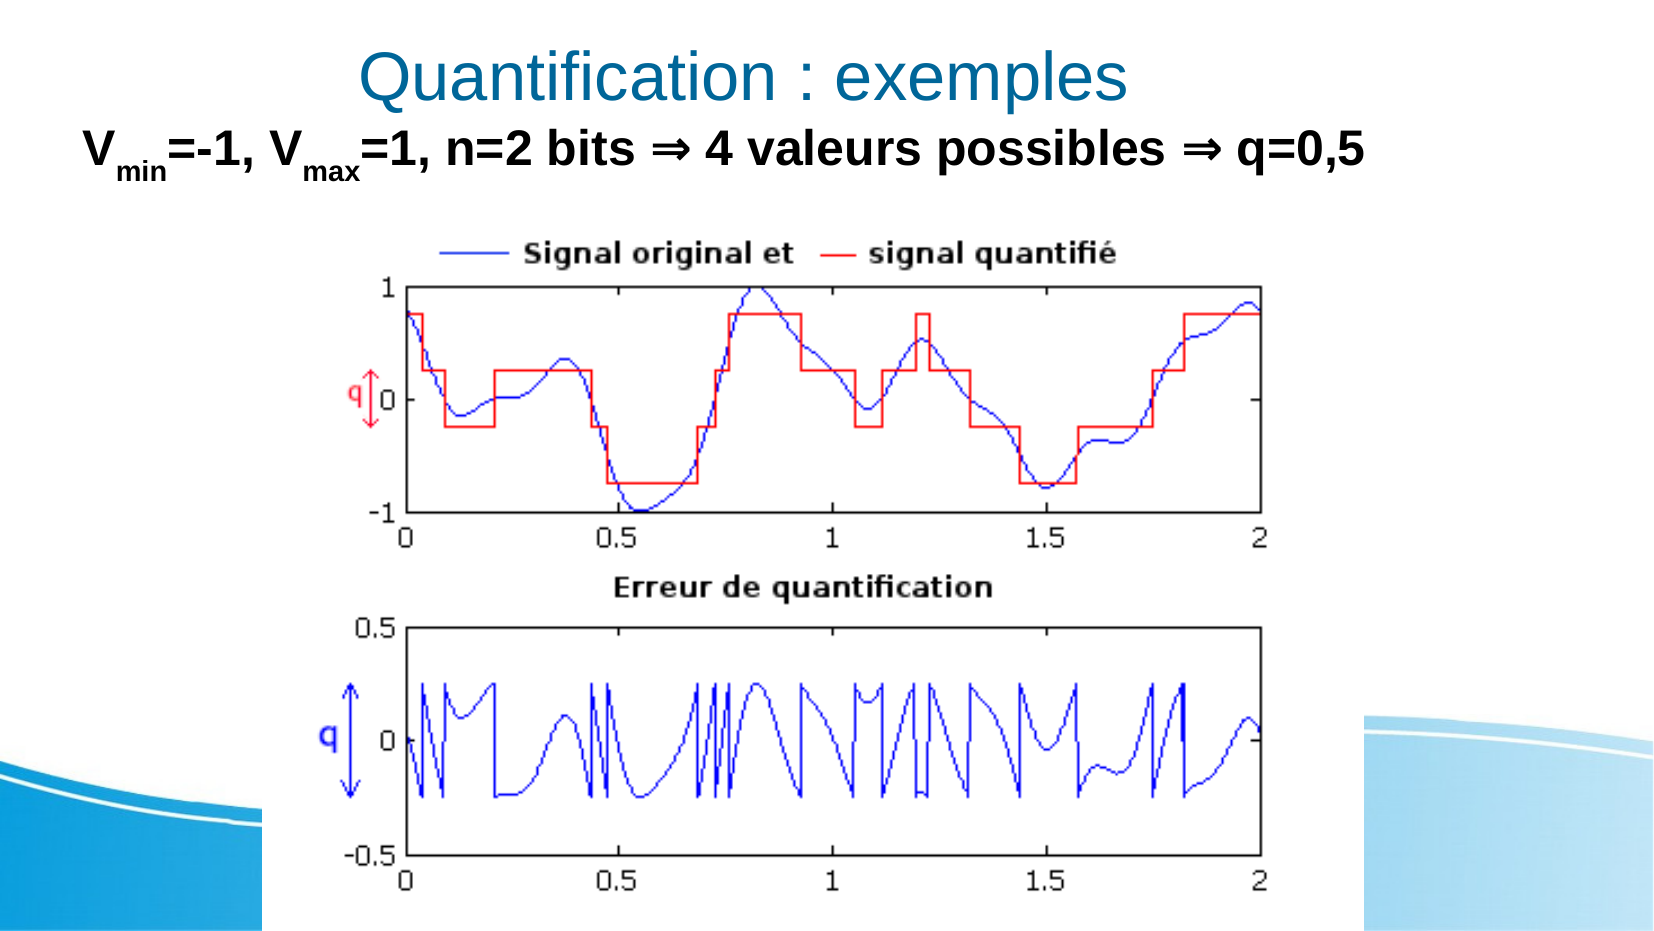

# Quantification : exemples
Vmin=-1, Vmax=1, n=2 bits ⇒ 4 valeurs possibles ⇒ q=0,5